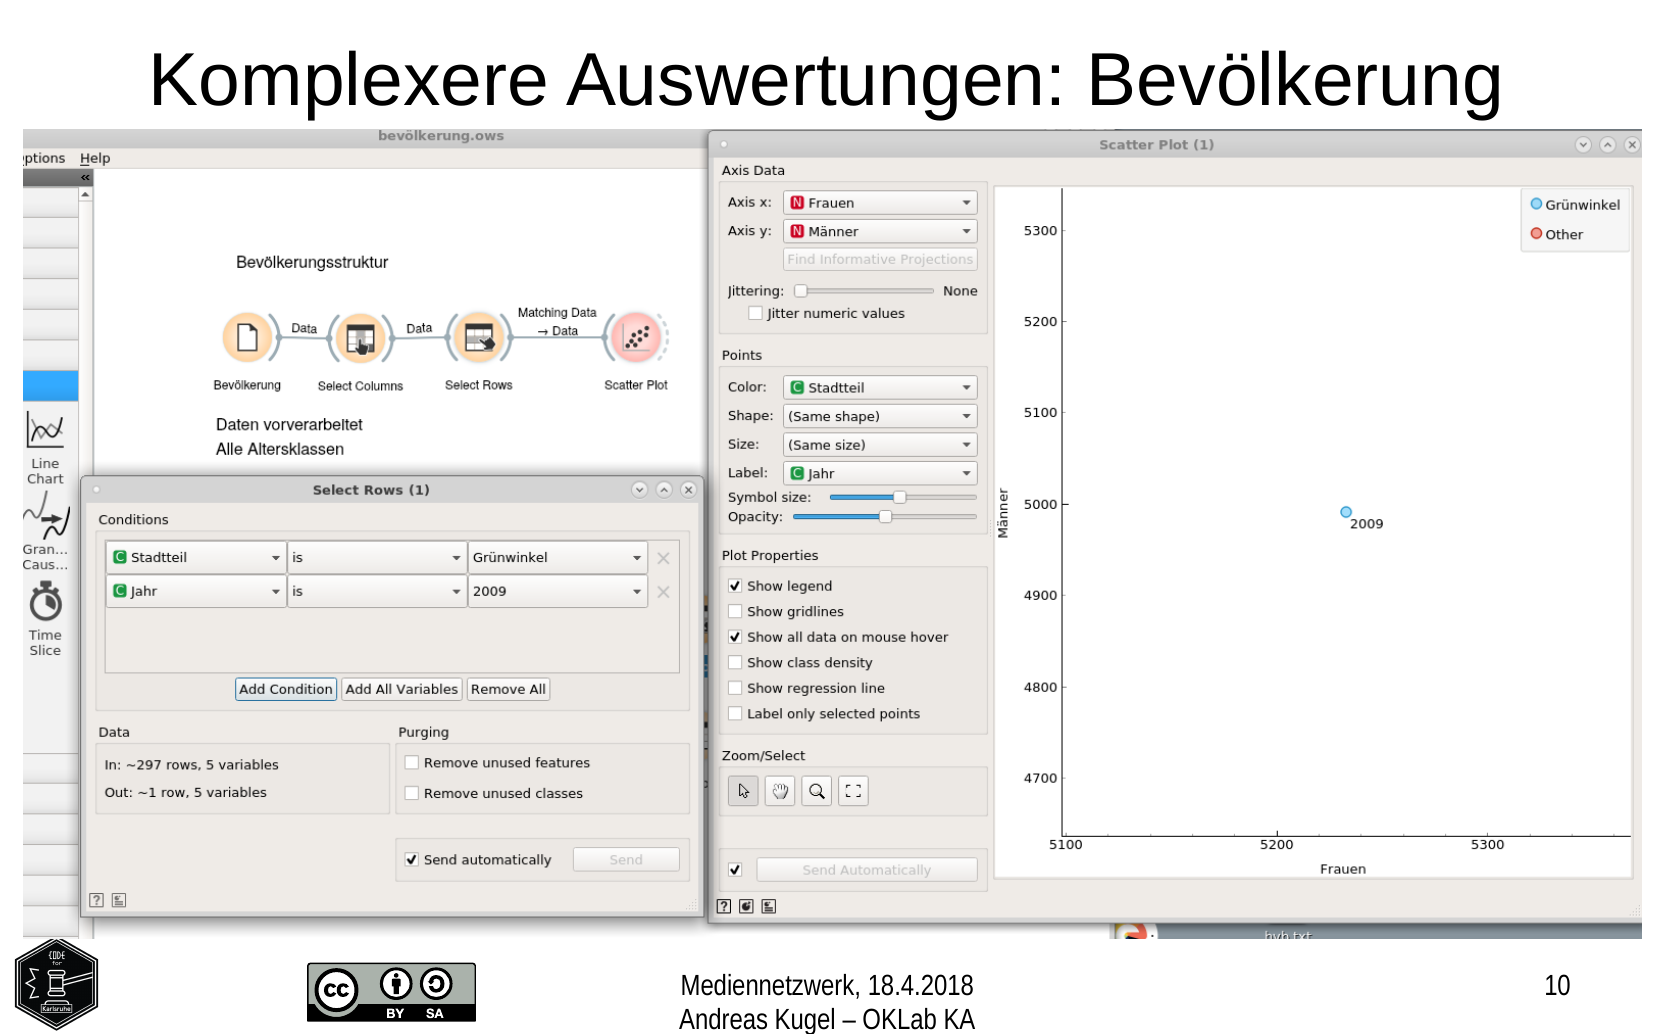

# Komplexere Auswertungen: Bevölkerung
Wie werden Zahlen zu Codes?
10